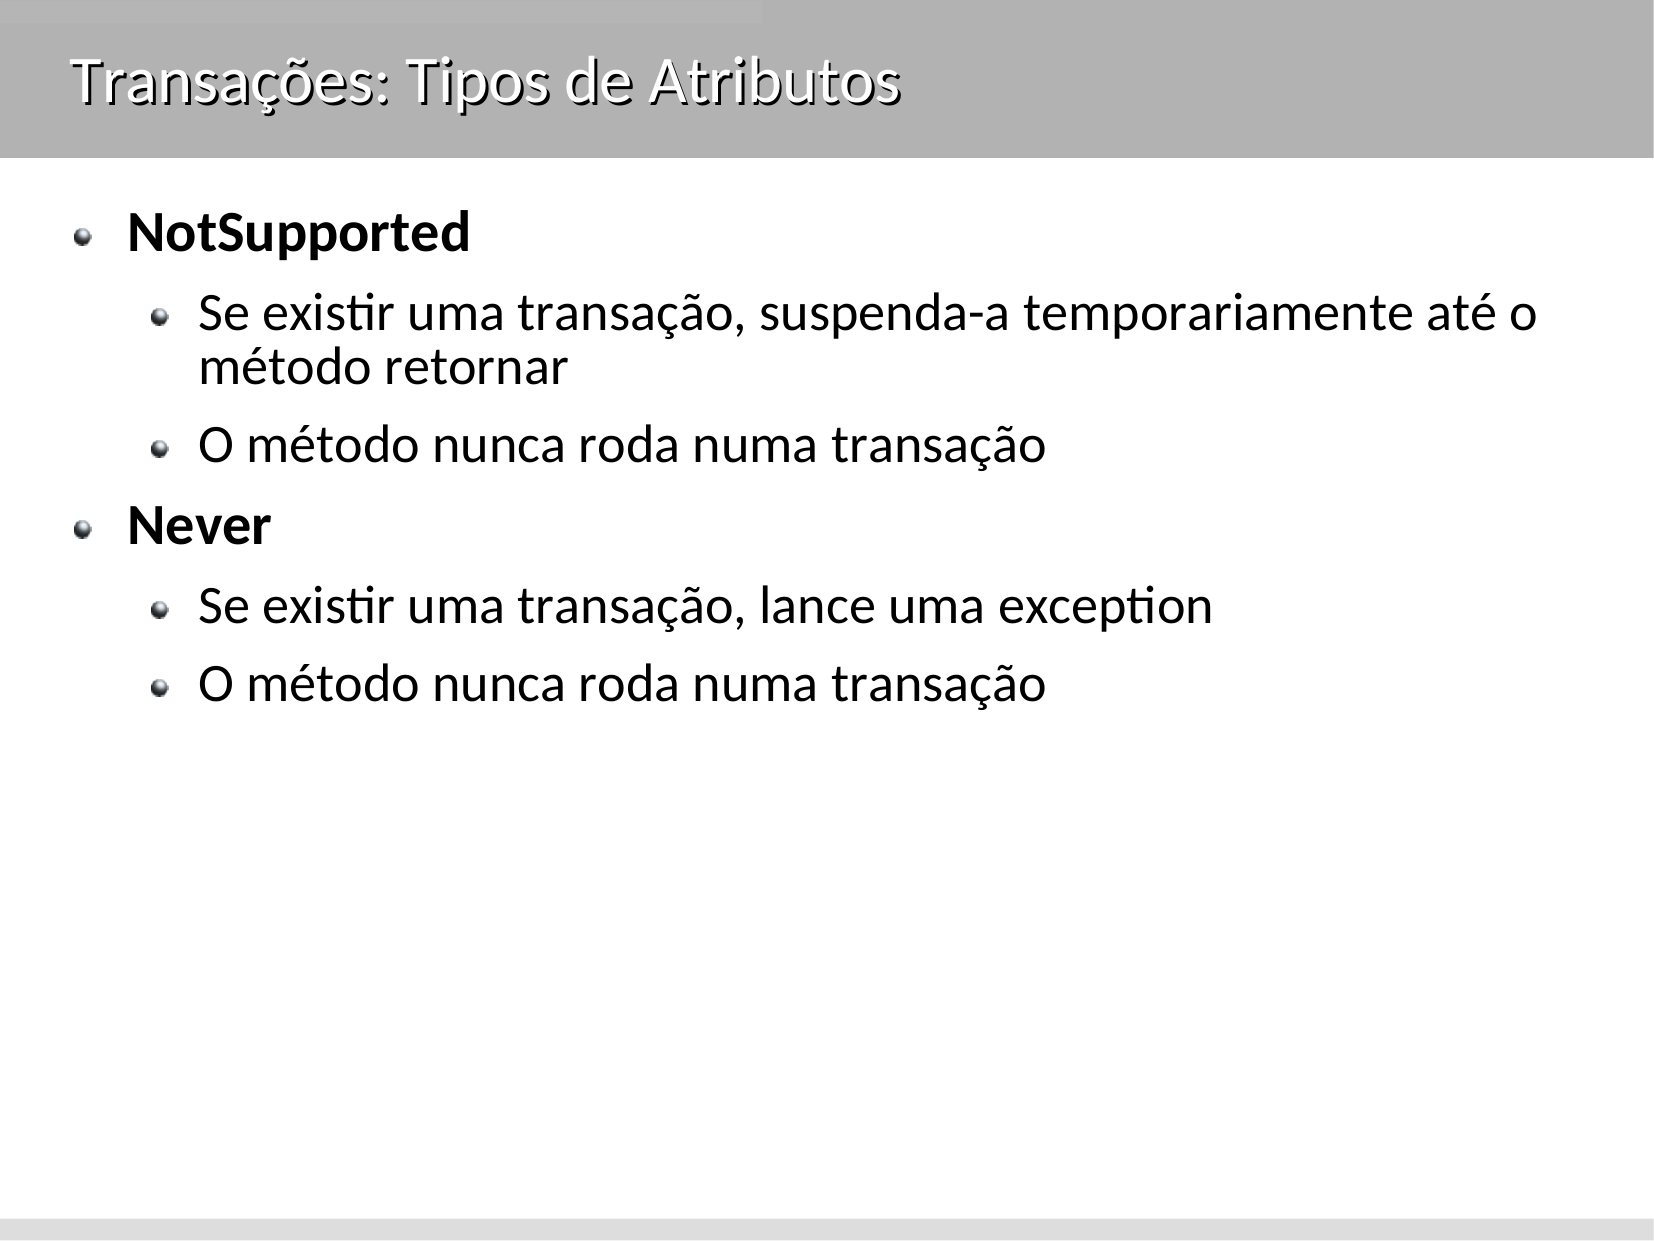

# Transações: Tipos de Atributos
NotSupported
Se existir uma transação, suspenda-a temporariamente até o método retornar
O método nunca roda numa transação
Never
Se existir uma transação, lance uma exception
O método nunca roda numa transação